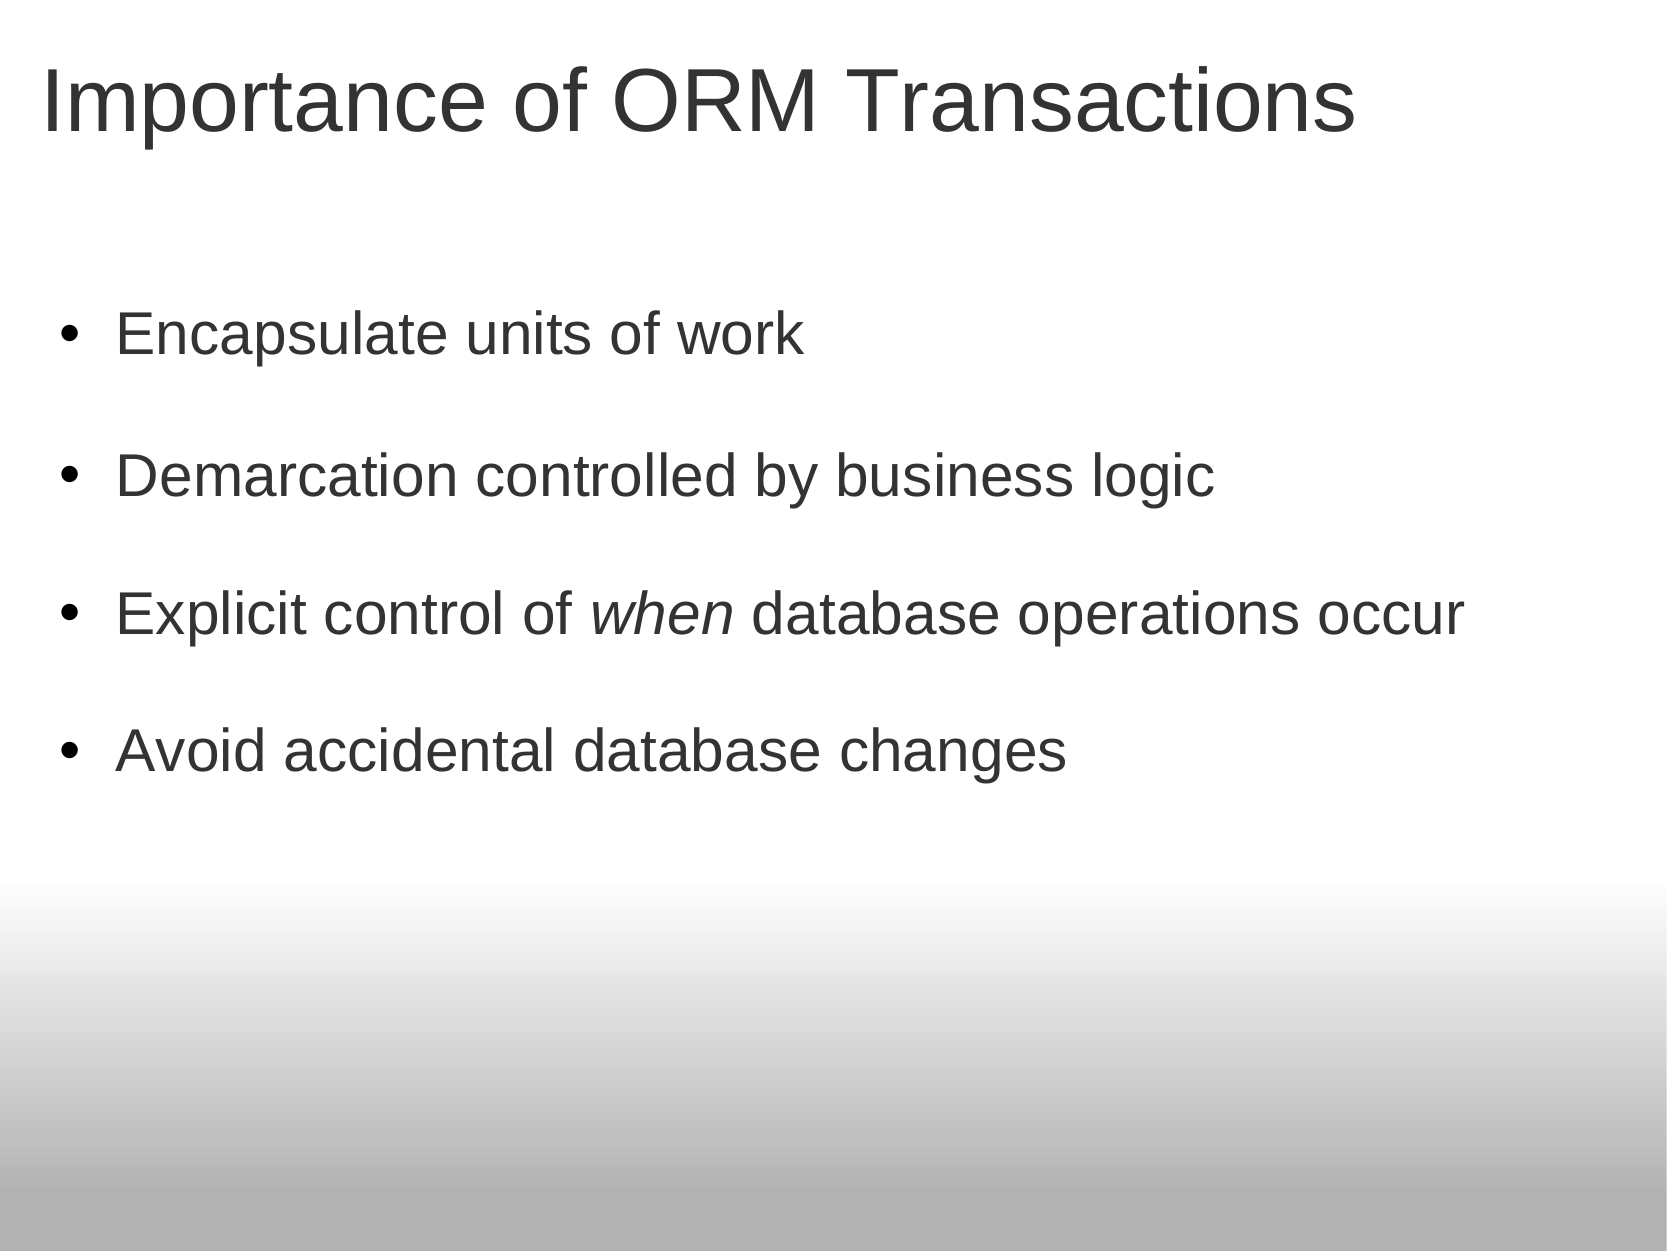

# Importance of ORM Transactions
Encapsulate units of work
Demarcation controlled by business logic
Explicit control of when database operations occur
Avoid accidental database changes